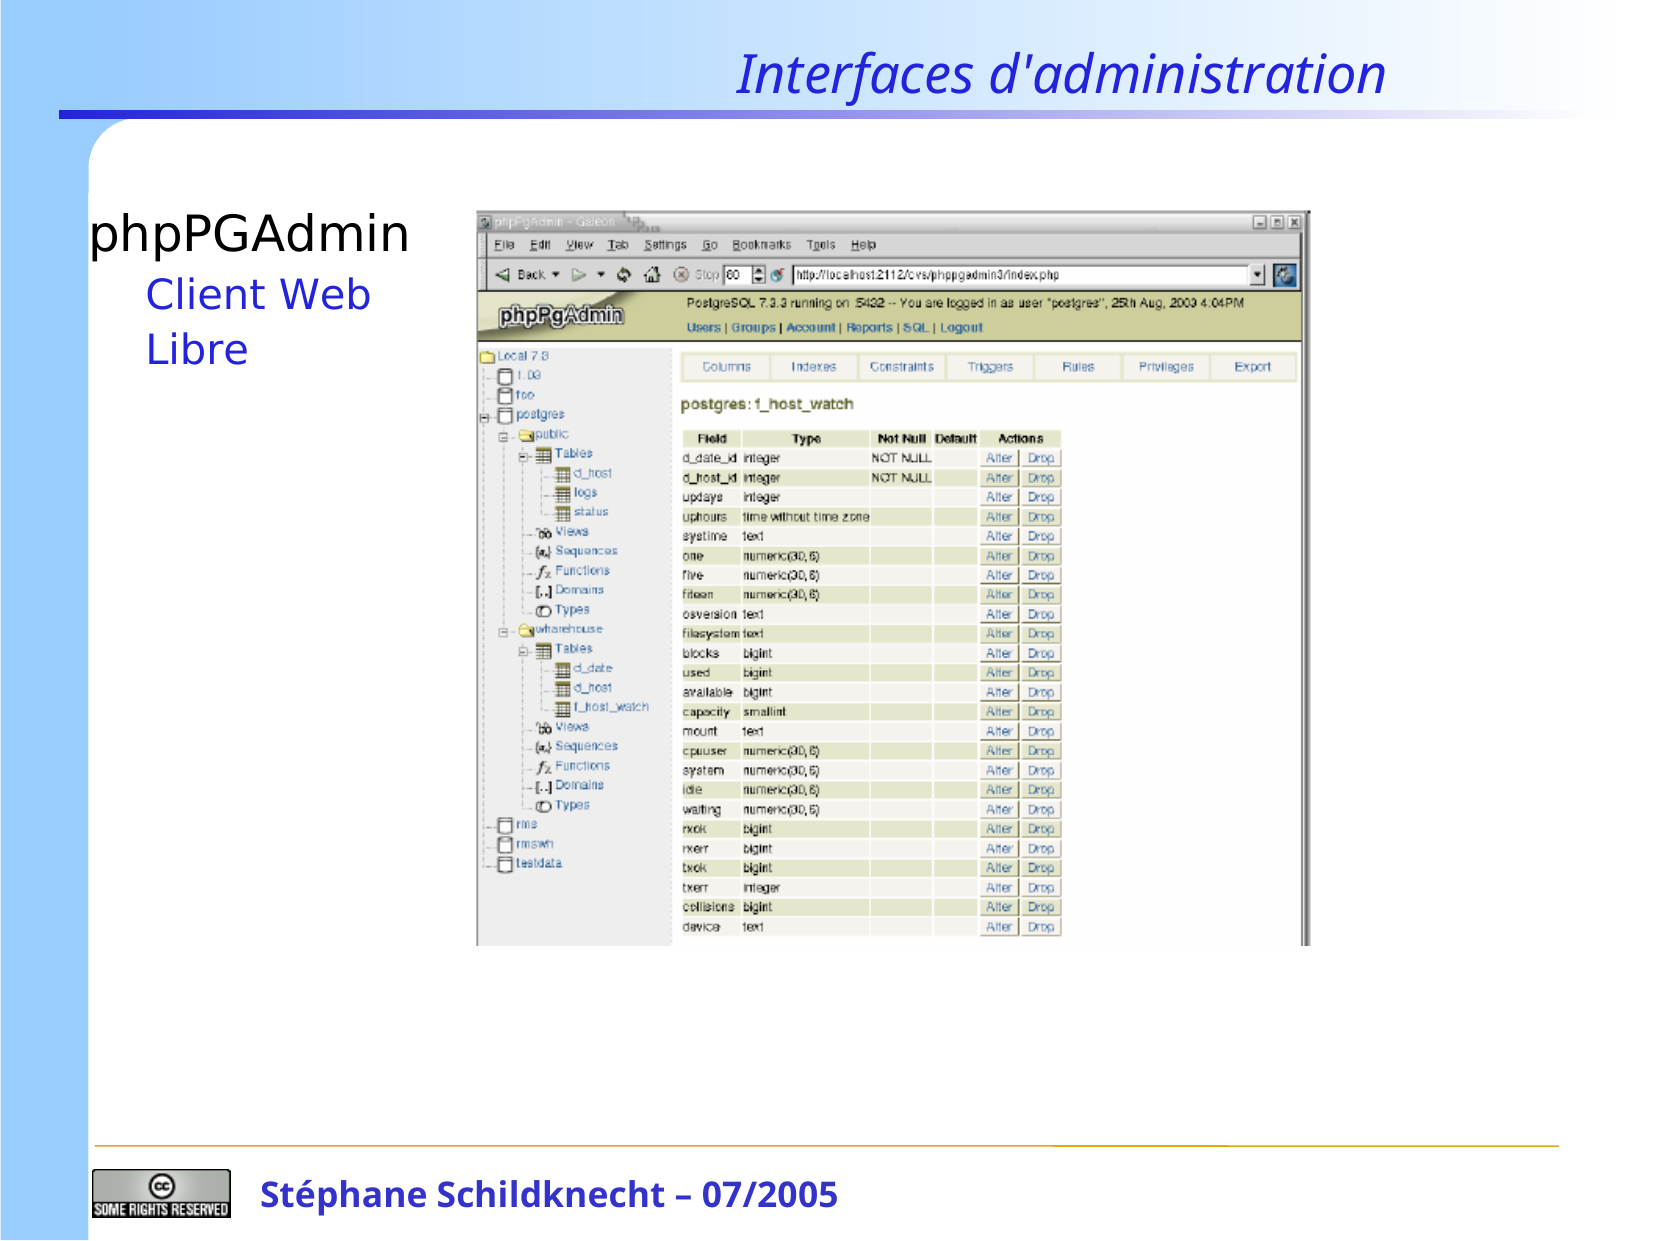

# Interfaces d'administration
phpPGAdmin
Client Web
Libre